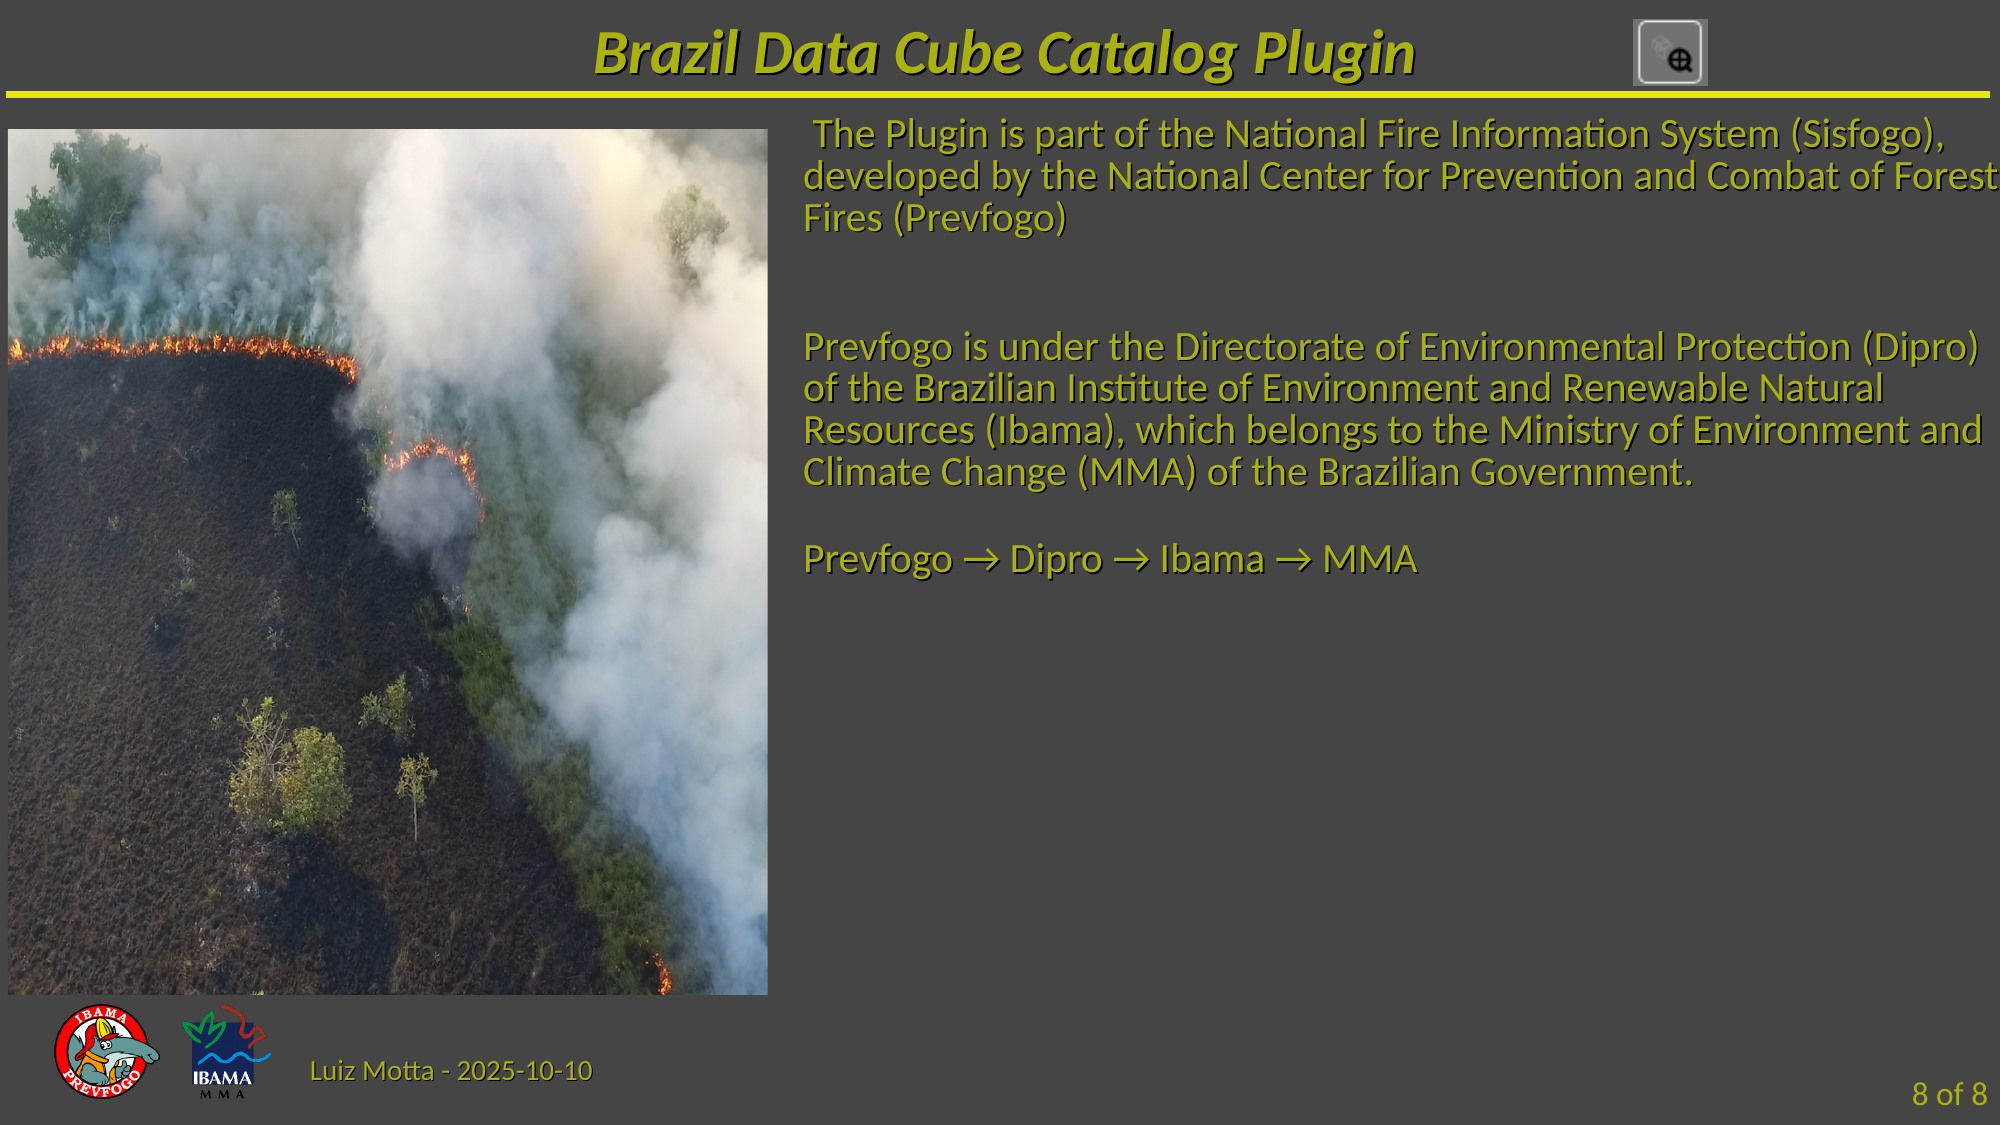

# Brazil Data Cube Catalog Plugin
 The Plugin is part of the National Fire Information System (Sisfogo), developed by the National Center for Prevention and Combat of Forest Fires (Prevfogo)
Prevfogo is under the Directorate of Environmental Protection (Dipro) of the Brazilian Institute of Environment and Renewable Natural Resources (Ibama), which belongs to the Ministry of Environment and Climate Change (MMA) of the Brazilian Government.
Prevfogo → Dipro → Ibama → MMA
Luiz Motta - 2025-10-10
 of 8